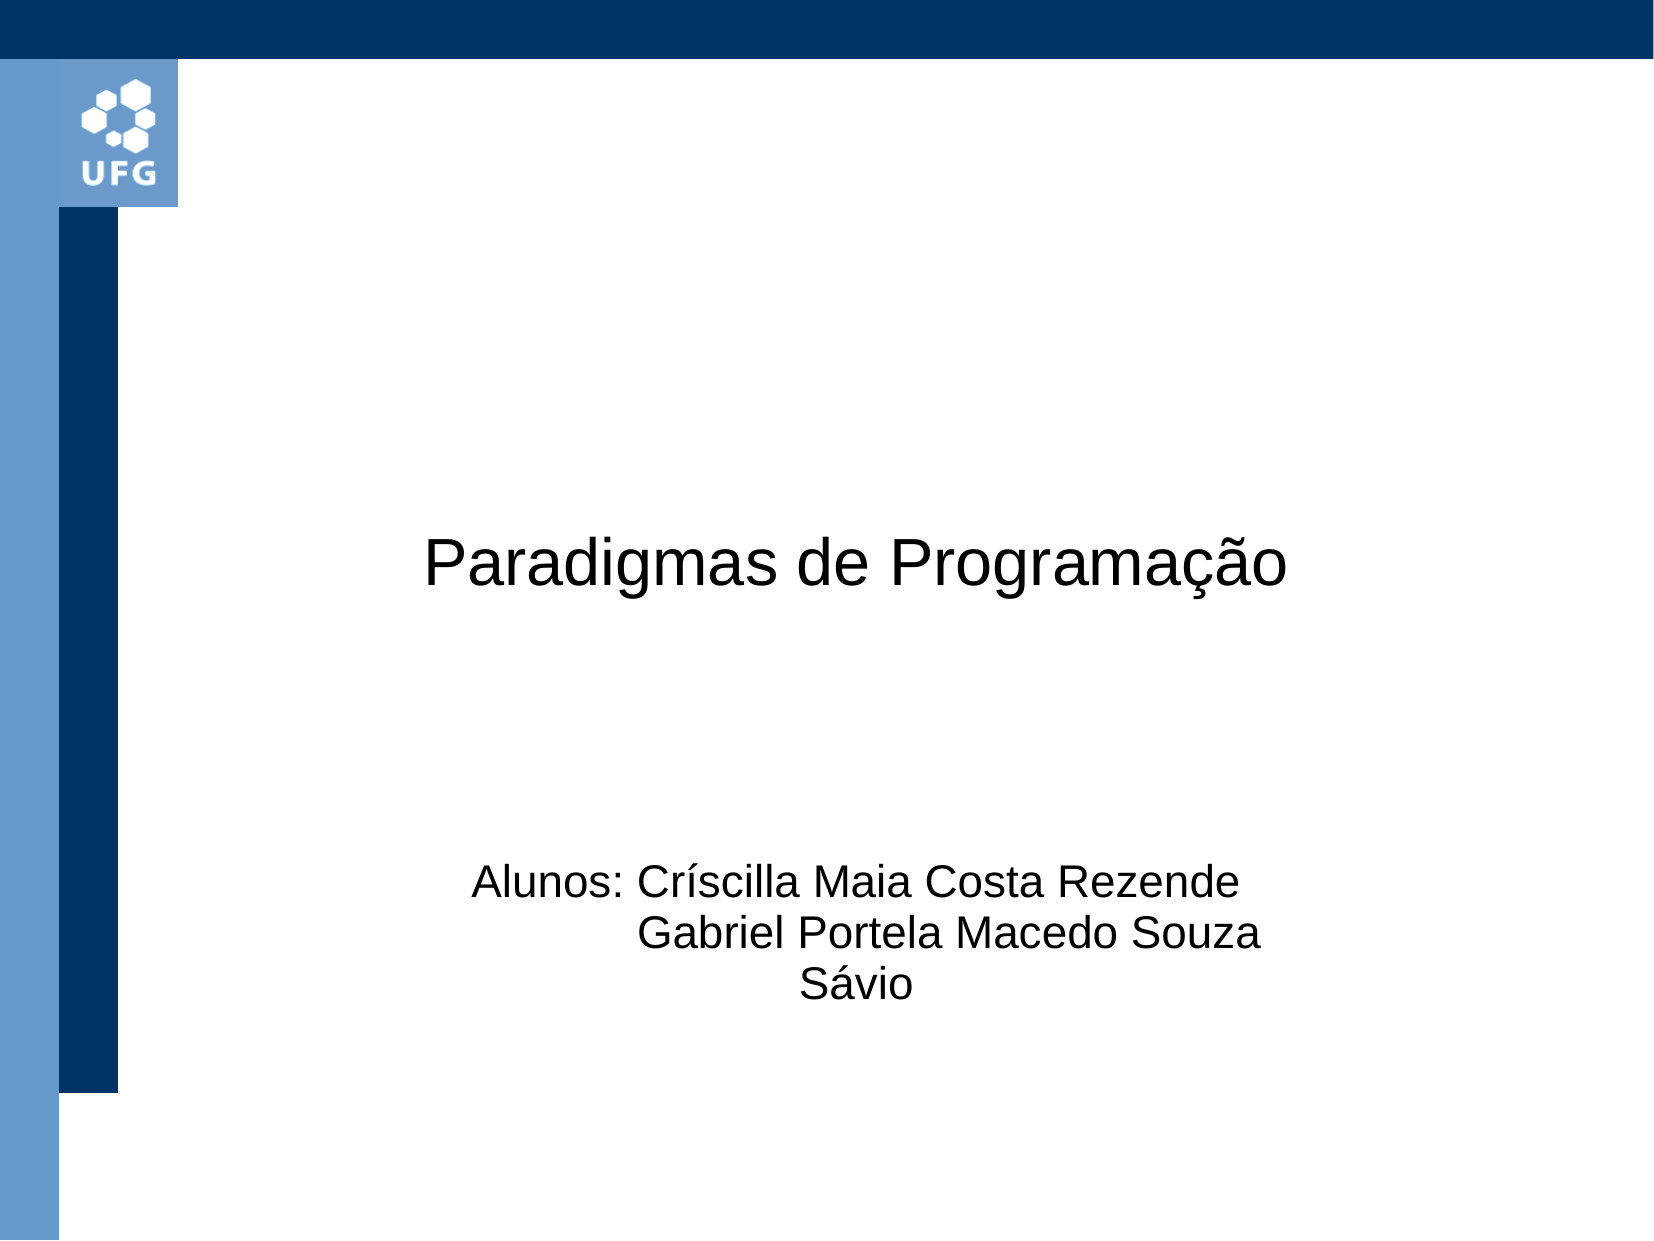

#
Paradigmas de Programação
Alunos: Críscilla Maia Costa Rezende
		 Gabriel Portela Macedo Souza
Sávio